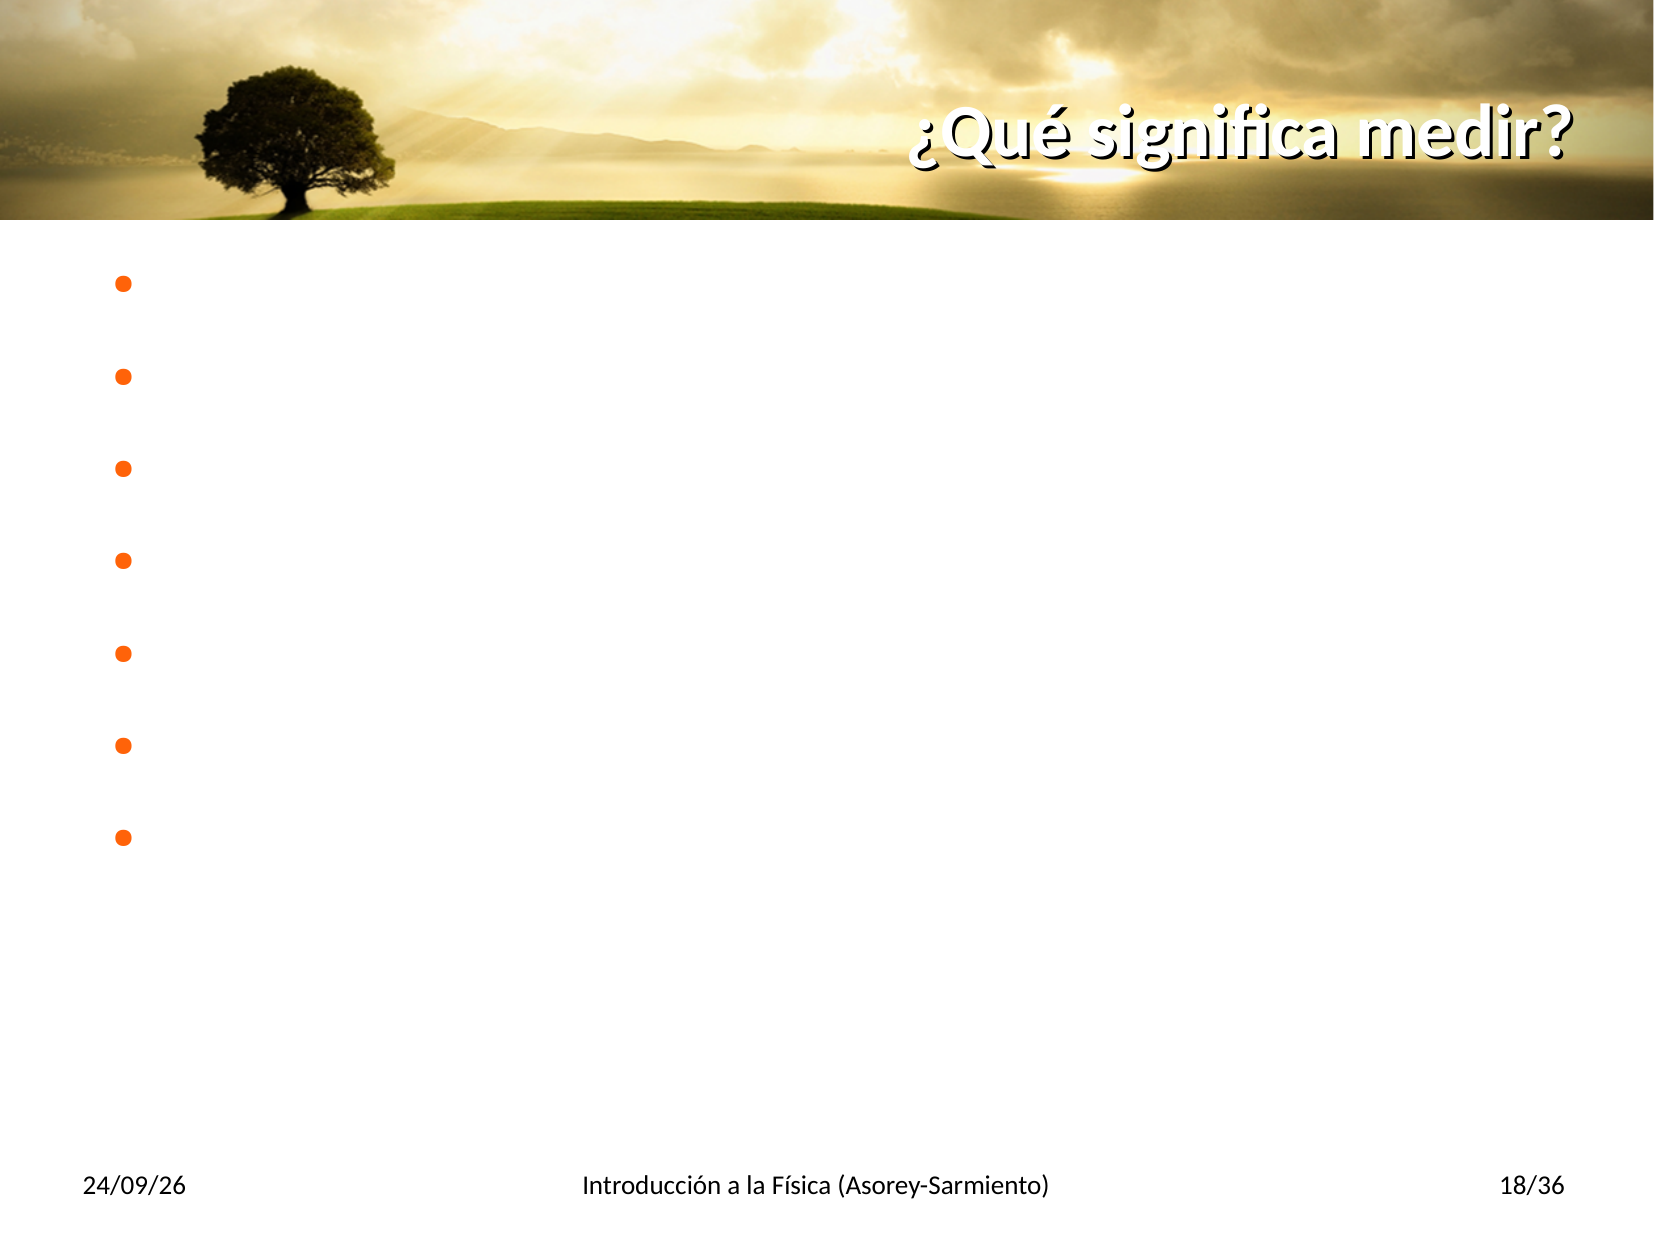

# ¿Qué significa medir?
Introducción a la Física (Asorey-Sarmiento)
18